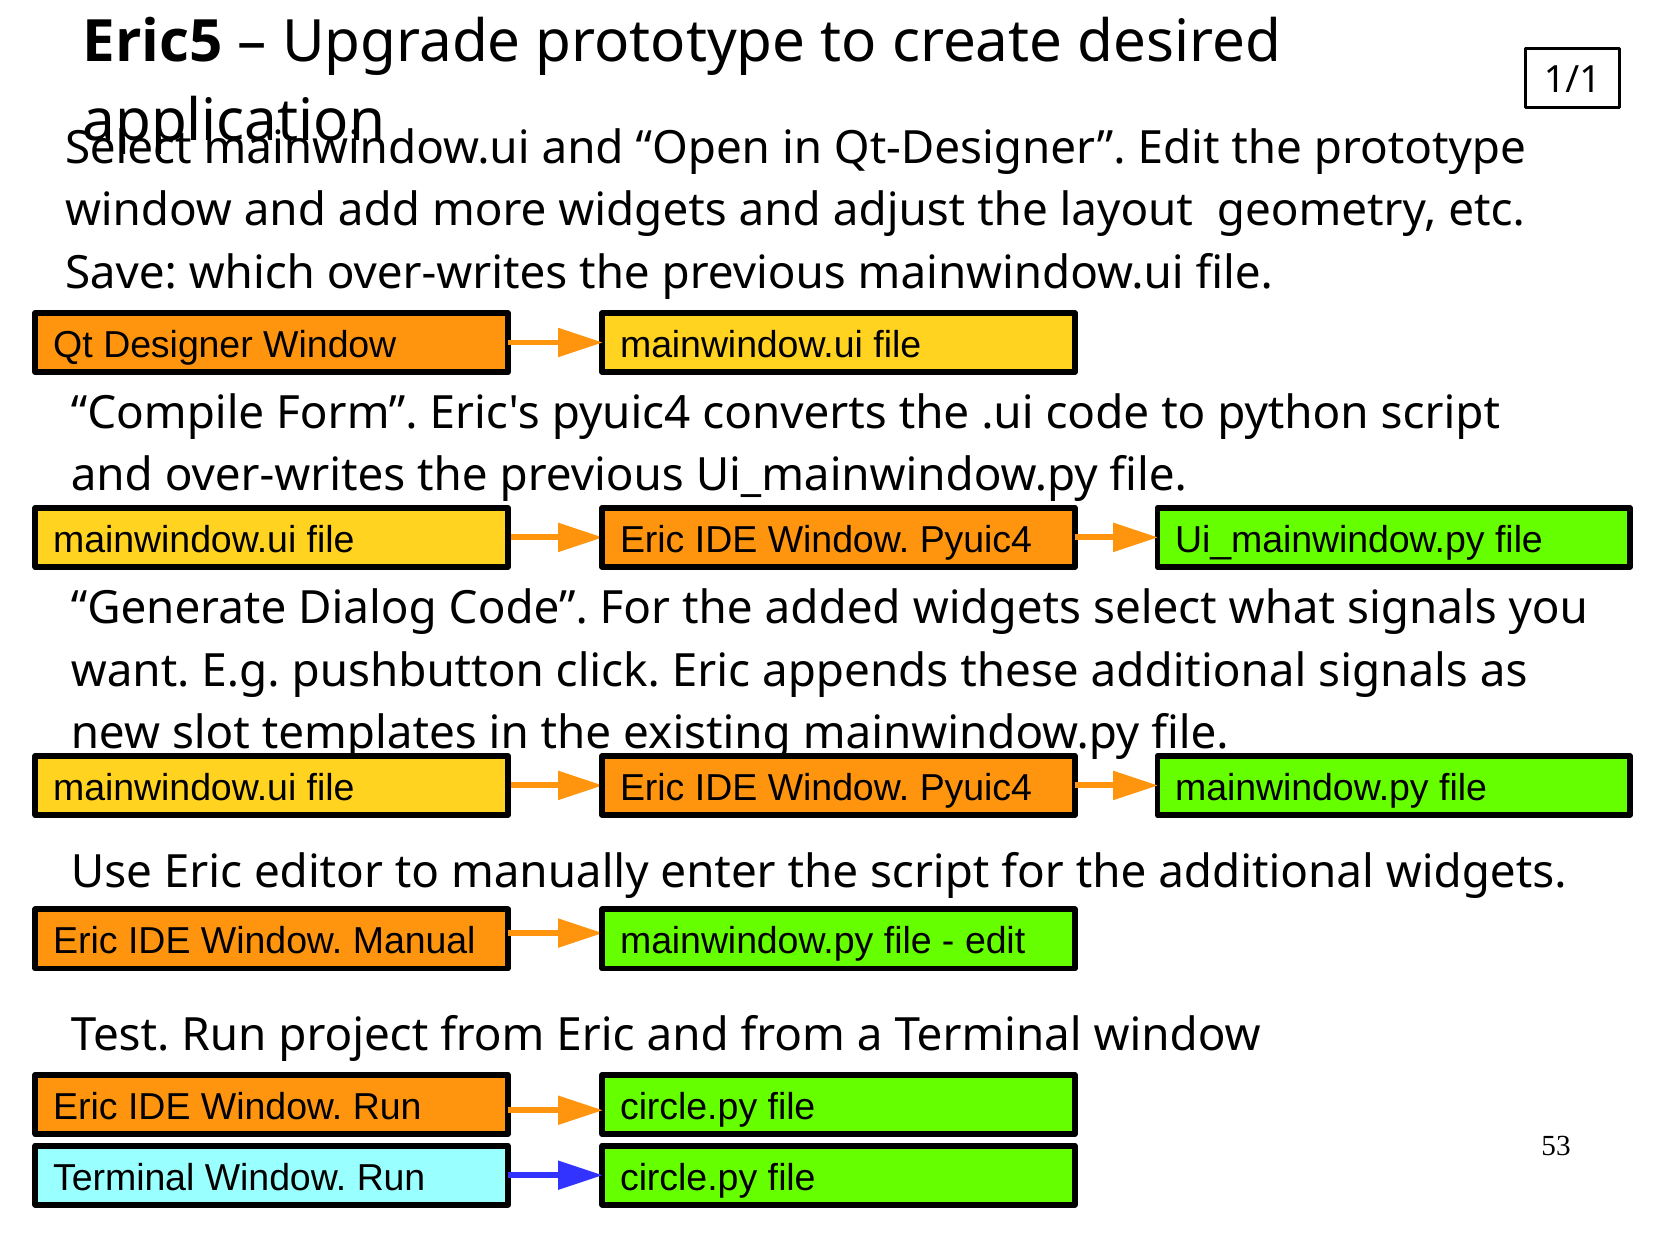

# Eric5 – Upgrade prototype to create desired application
1/1
Select mainwindow.ui and “Open in Qt-Designer”. Edit the prototype window and add more widgets and adjust the layout geometry, etc. Save: which over-writes the previous mainwindow.ui file.
Qt Designer Window
mainwindow.ui file
“Compile Form”. Eric's pyuic4 converts the .ui code to python script and over-writes the previous Ui_mainwindow.py file.
mainwindow.ui file
Eric IDE Window. Pyuic4
Ui_mainwindow.py file
“Generate Dialog Code”. For the added widgets select what signals you want. E.g. pushbutton click. Eric appends these additional signals as new slot templates in the existing mainwindow.py file.
mainwindow.ui file
Eric IDE Window. Pyuic4
mainwindow.py file
Use Eric editor to manually enter the script for the additional widgets.
Eric IDE Window. Manual
mainwindow.py file - edit
Test. Run project from Eric and from a Terminal window
Eric IDE Window. Run
circle.py file
53
Terminal Window. Run
circle.py file